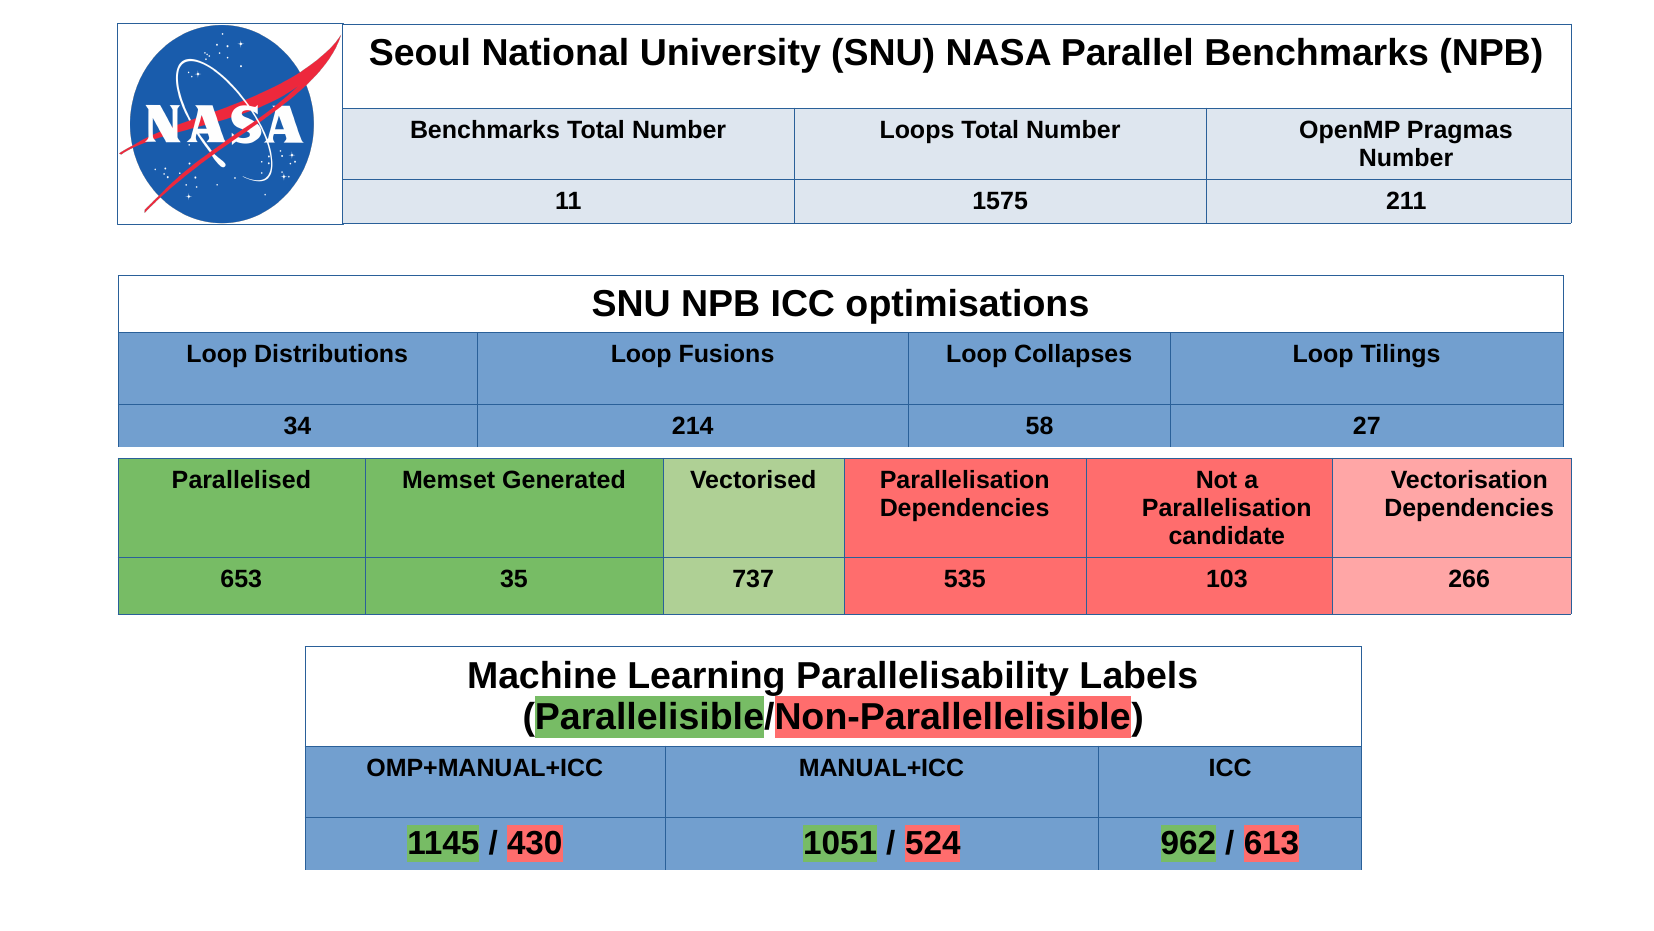

| Seoul National University (SNU) NASA Parallel Benchmarks (NPB) | | |
| --- | --- | --- |
| Benchmarks Total Number | Loops Total Number | OpenMP Pragmas Number |
| 11 | 1575 | 211 |
| SNU NPB ICC optimisations | | | |
| --- | --- | --- | --- |
| Loop Distributions | Loop Fusions | Loop Collapses | Loop Tilings |
| 34 | 214 | 58 | 27 |
| Parallelised | Memset Generated | Vectorised | Parallelisation Dependencies | Not a Parallelisation candidate | Vectorisation Dependencies |
| --- | --- | --- | --- | --- | --- |
| 653 | 35 | 737 | 535 | 103 | 266 |
| Machine Learning Parallelisability Labels (Parallelisible/Non-Parallellelisible) | | |
| --- | --- | --- |
| OMP+MANUAL+ICC | MANUAL+ICC | ICC |
| 1145 / 430 | 1051 / 524 | 962 / 613 |